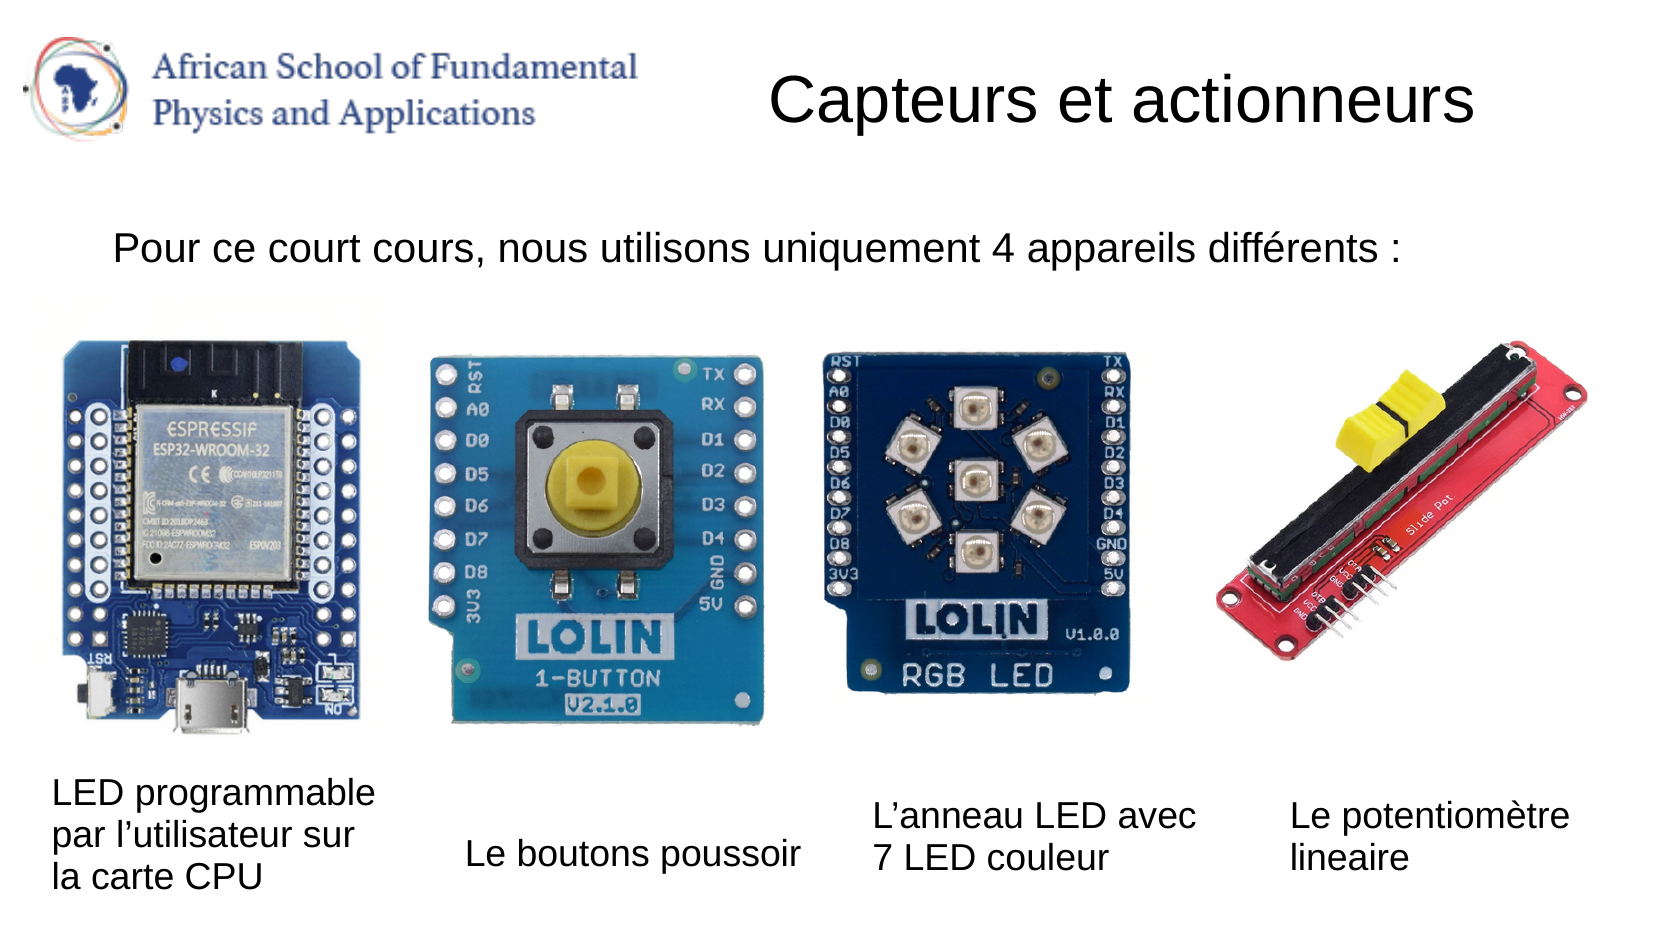

# Capteurs et actionneurs
Pour ce court cours, nous utilisons uniquement 4 appareils différents :
LED programmable
par l’utilisateur sur
la carte CPU
L’anneau LED avec
7 LED couleur
Le potentiomètre
lineaire
Le boutons poussoir